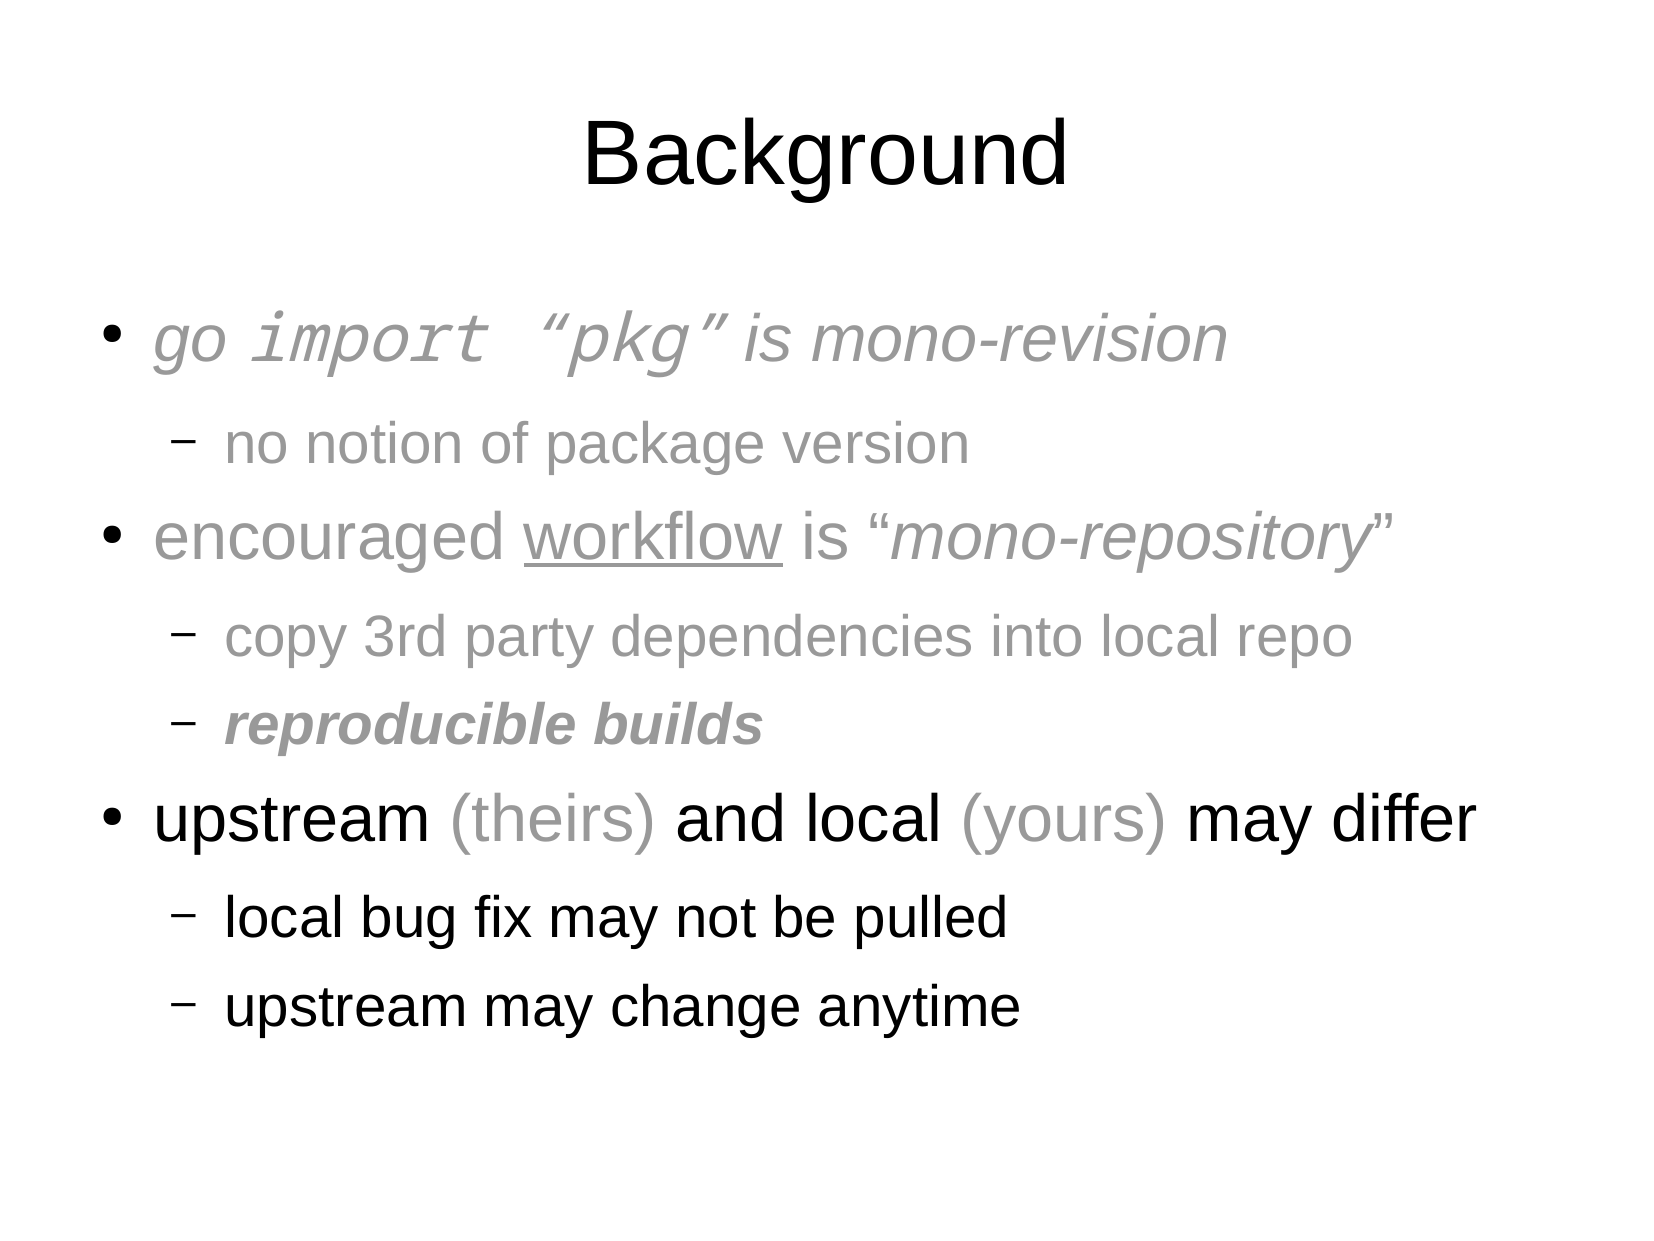

# Background
go import “pkg” is mono-revision
no notion of package version
encouraged workflow is “mono-repository”
copy 3rd party dependencies into local repo
reproducible builds
upstream (theirs) and local (yours) may differ
local bug fix may not be pulled
upstream may change anytime